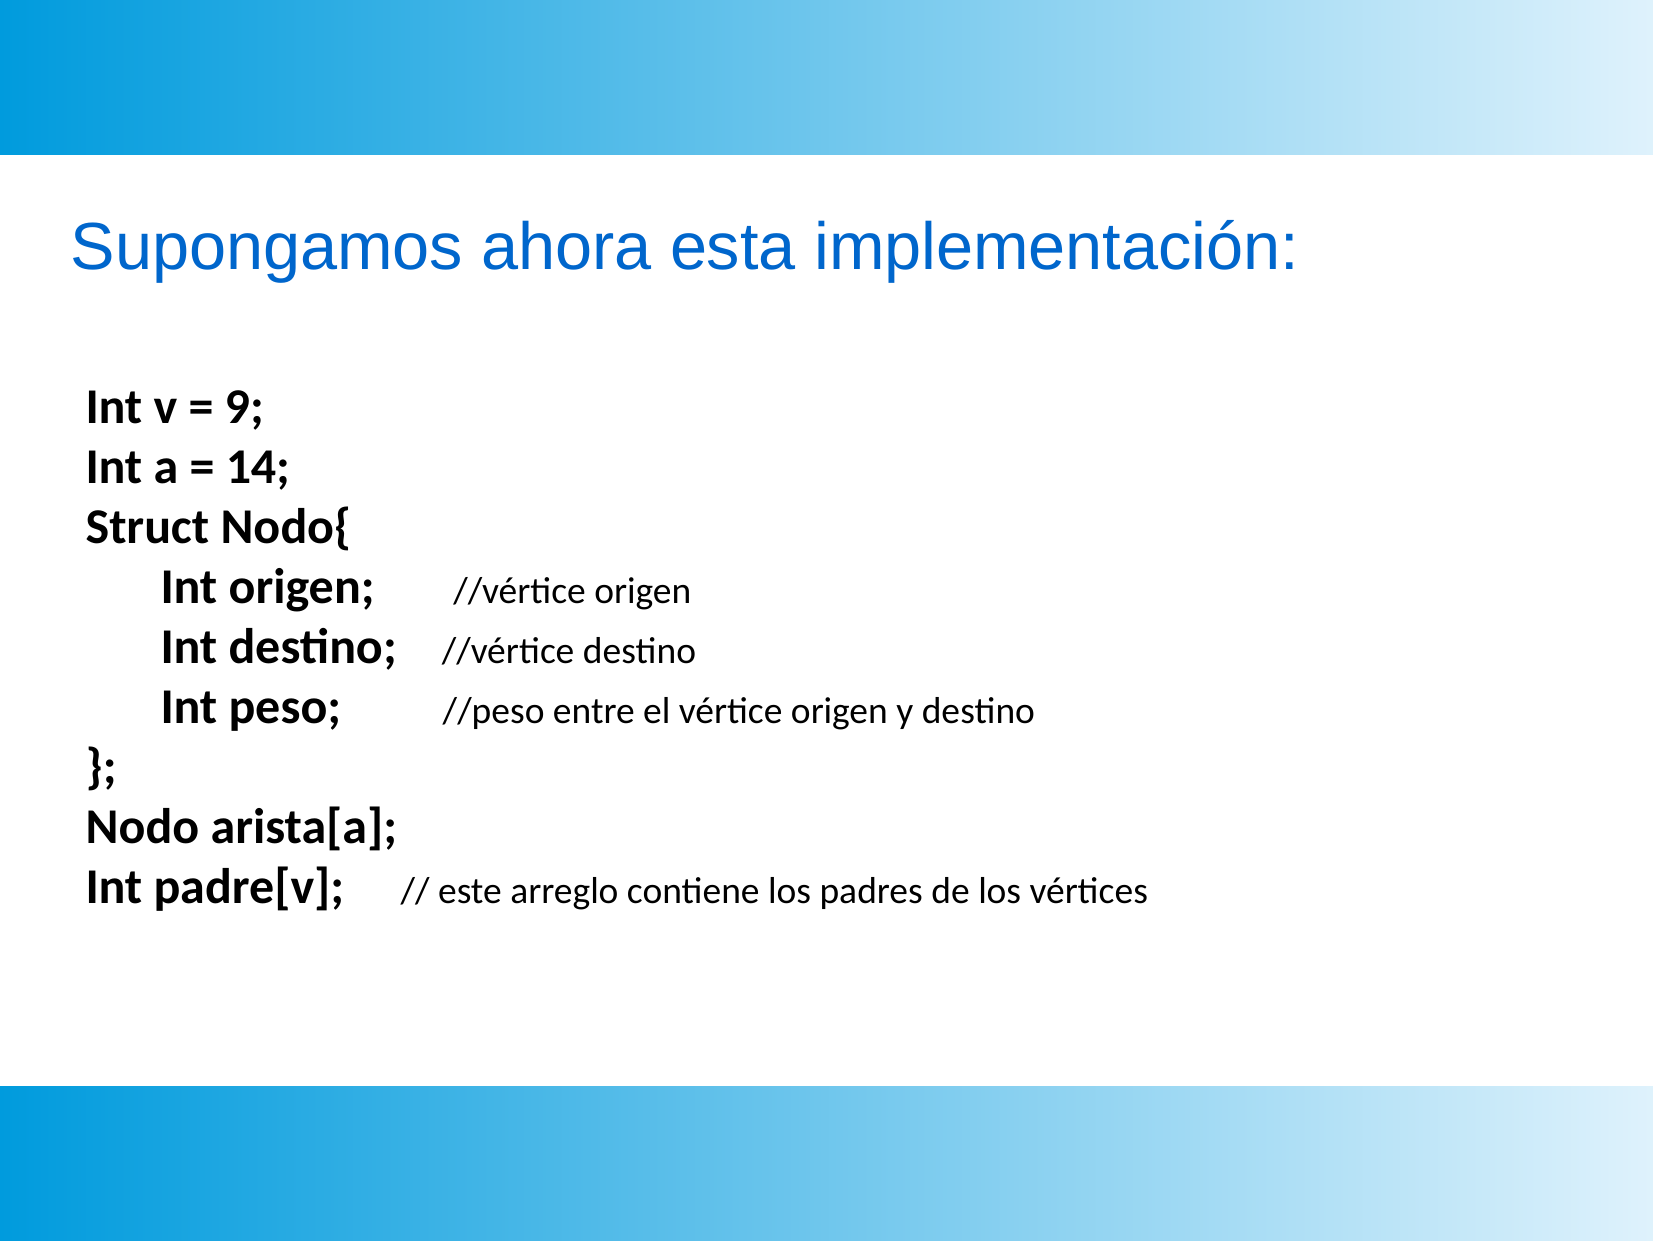

Supongamos ahora esta implementación:
Int v = 9;
Int a = 14;
Struct Nodo{
Int origen; //vértice origen
Int destino; //vértice destino
Int peso; //peso entre el vértice origen y destino
};
Nodo arista[a];
Int padre[v]; // este arreglo contiene los padres de los vértices